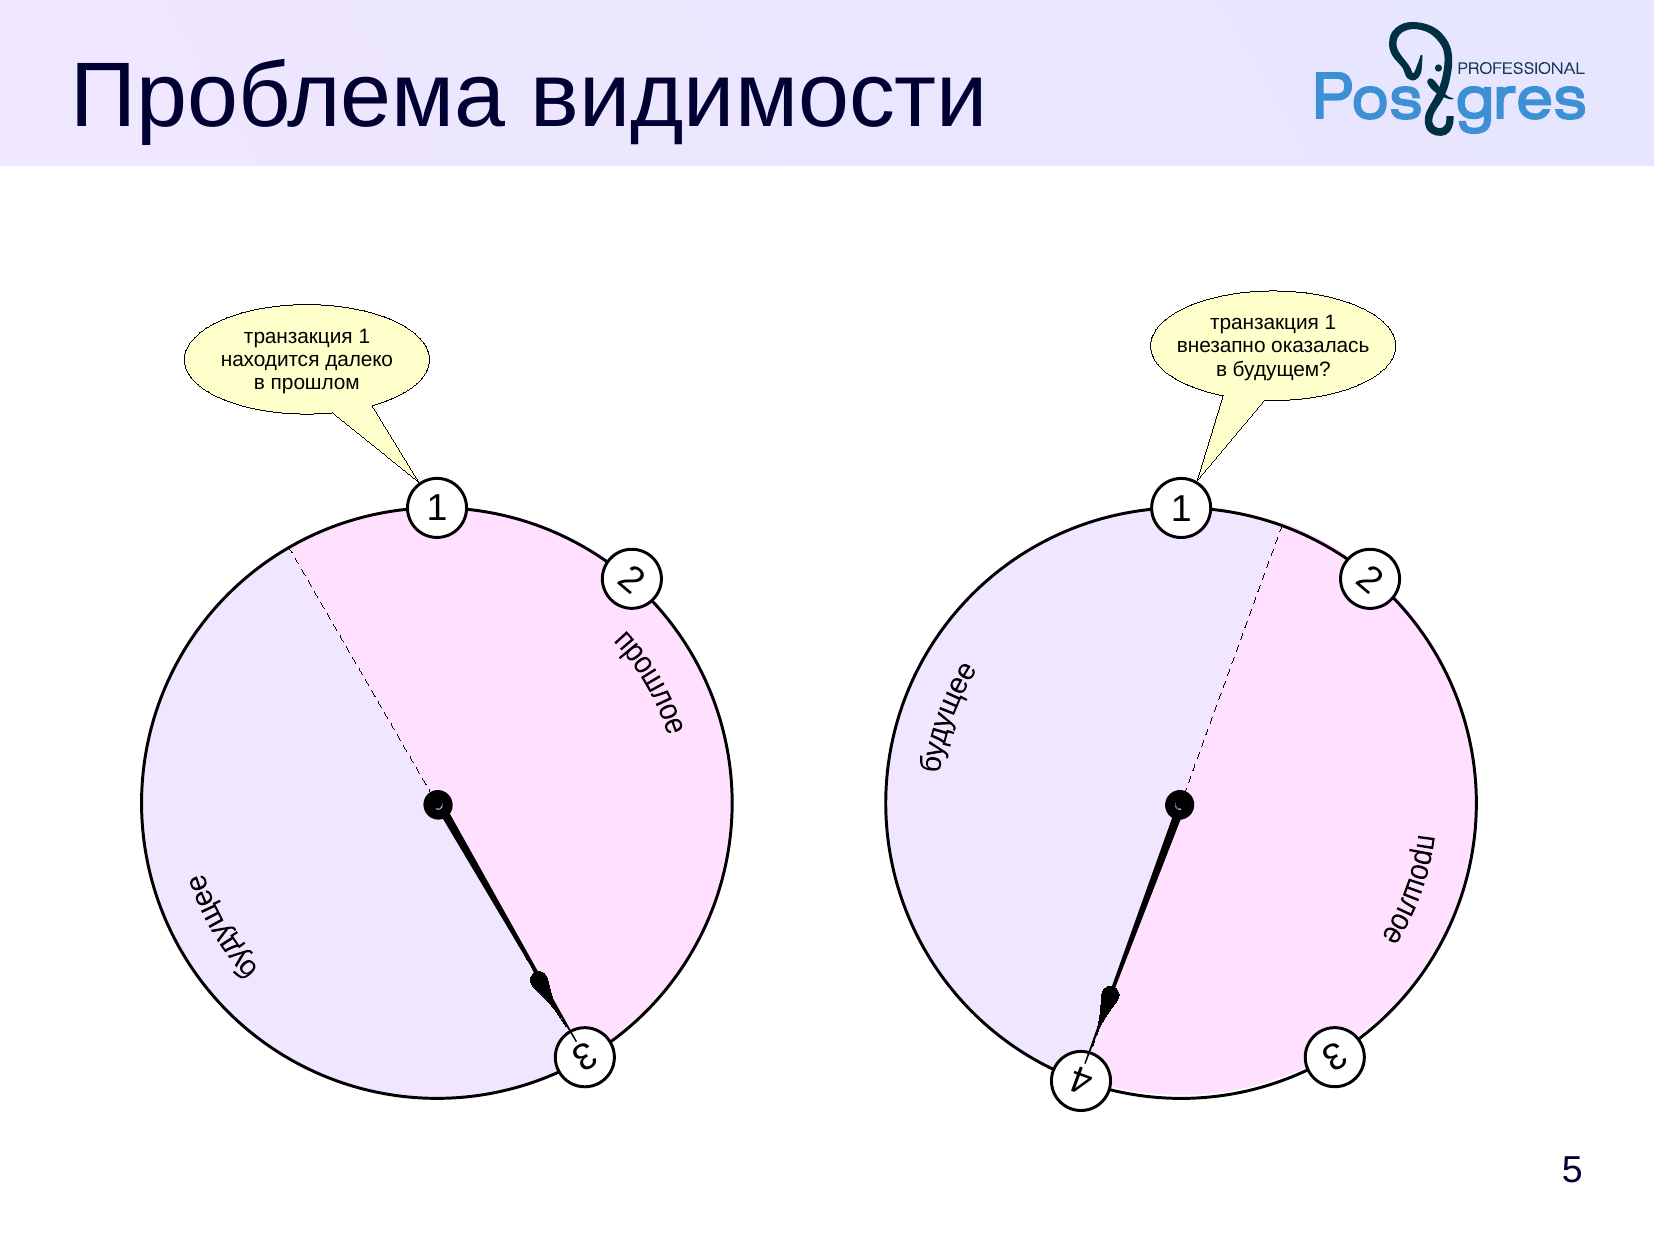

# Проблема видимости
транзакция 1
внезапно оказалась
в будущем?
транзакция 1
находится далеко
в прошлом
1
1
будущее
будущее
прошлое
прошлое
2
2
3
3
4